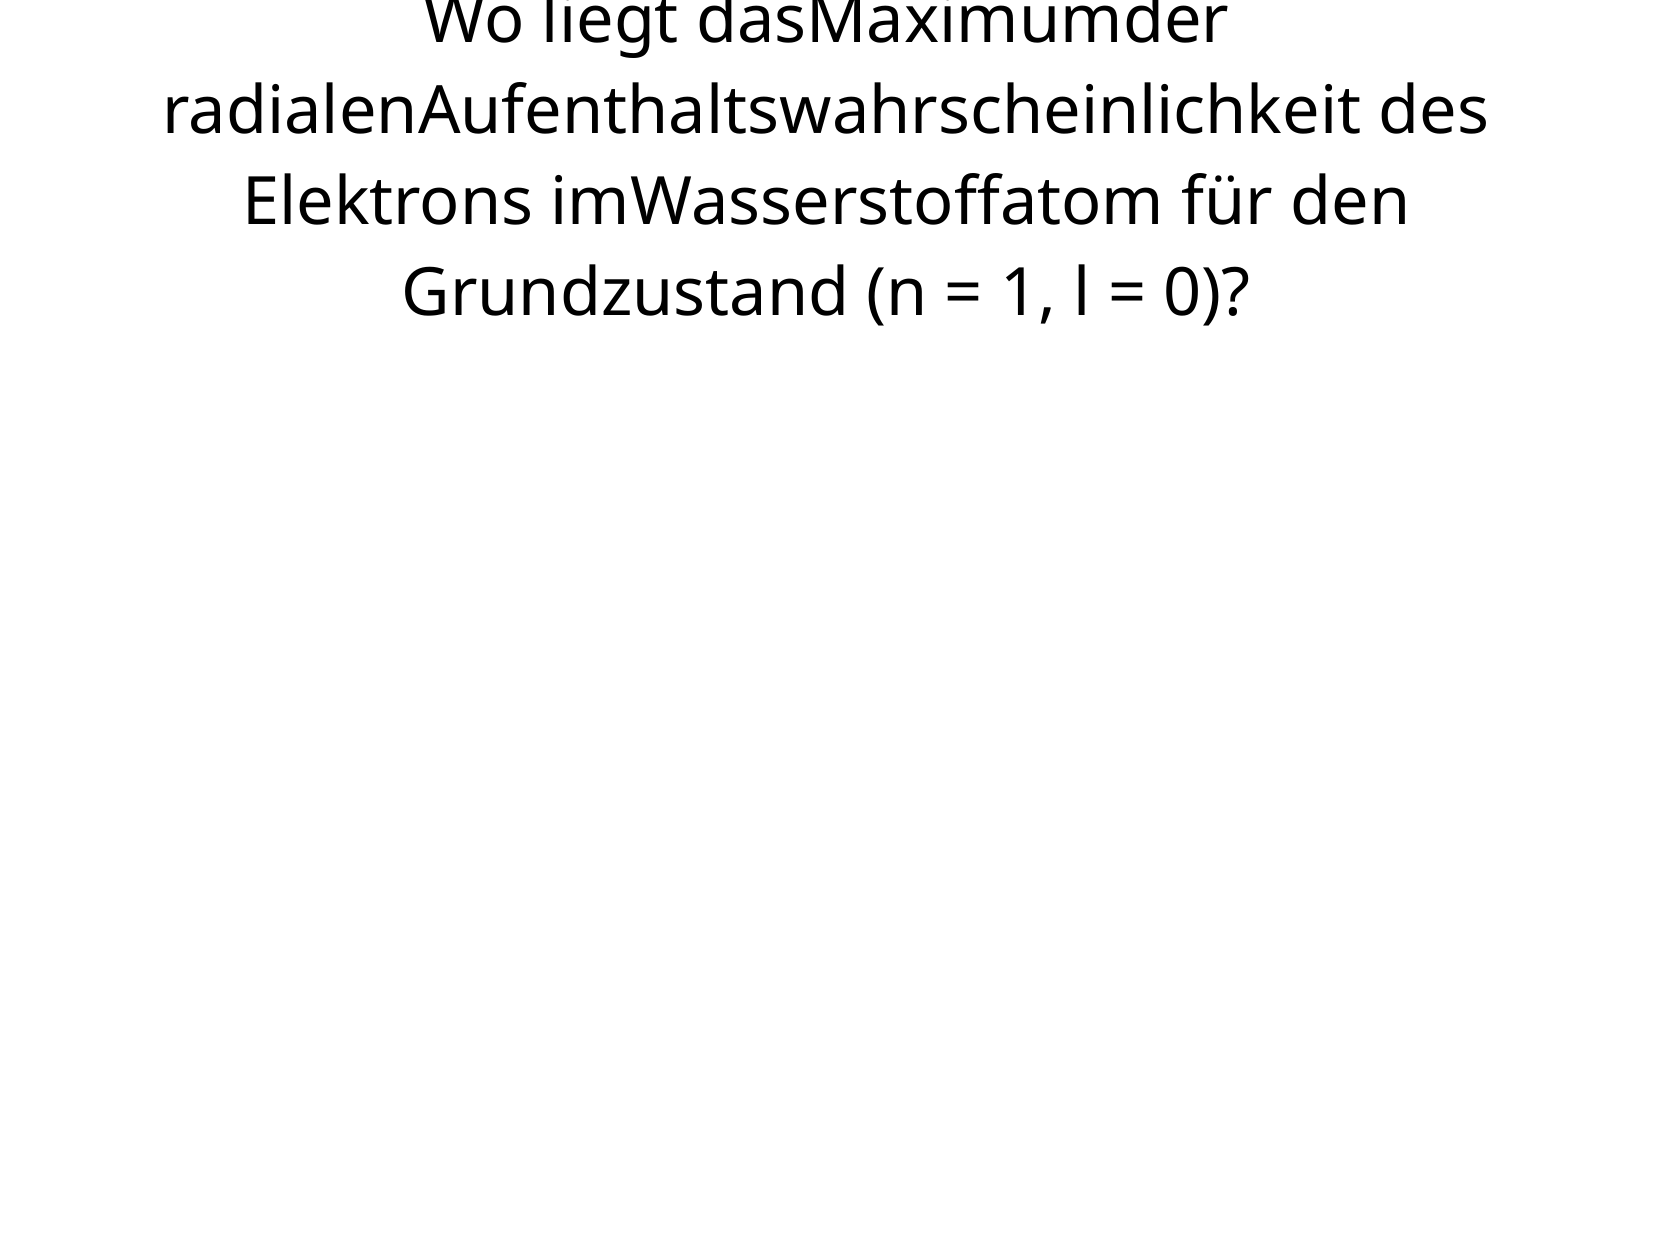

# Wo liegt dasMaximumder radialenAufenthaltswahrscheinlichkeit des Elektrons imWasserstoffatom für den Grundzustand (n = 1, l = 0)?